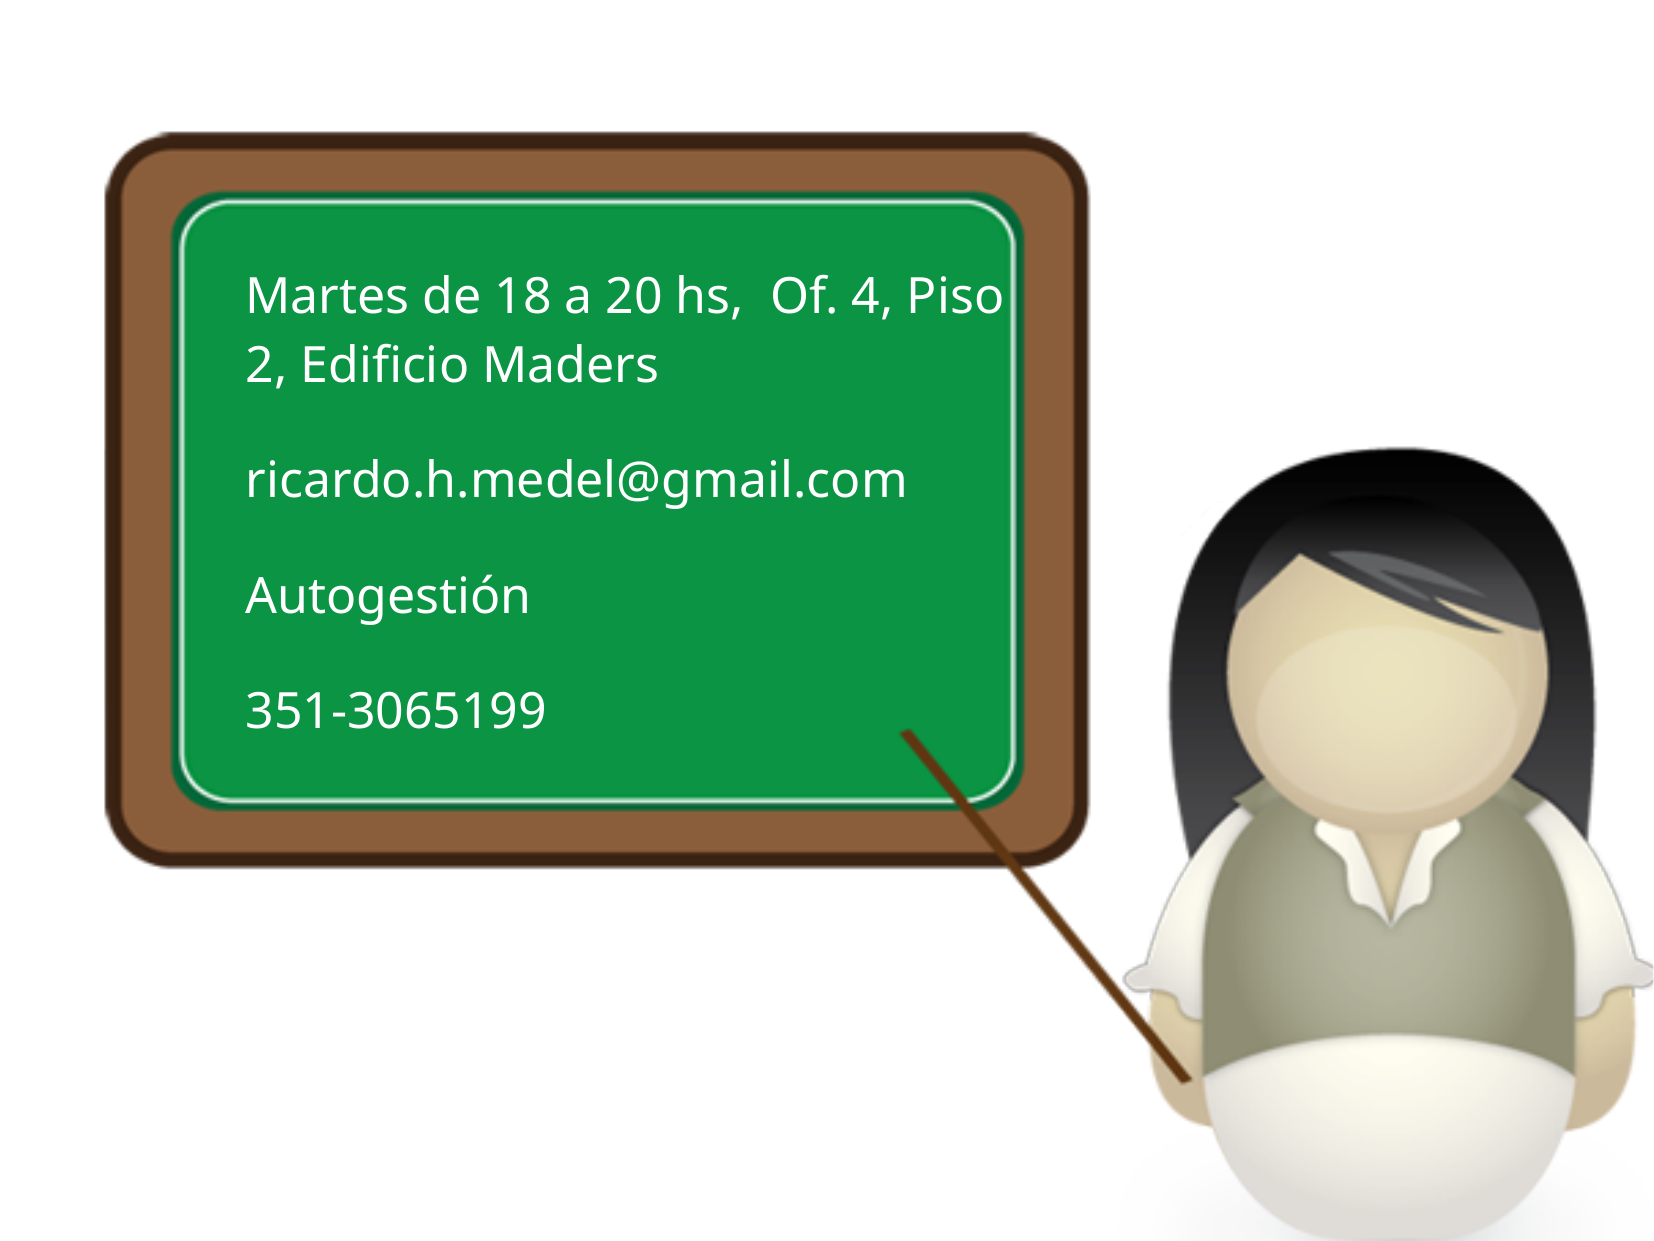

# Martes de 18 a 20 hs, Of. 4, Piso 2, Edificio Maders
ricardo.h.medel@gmail.com
Autogestión
351-3065199